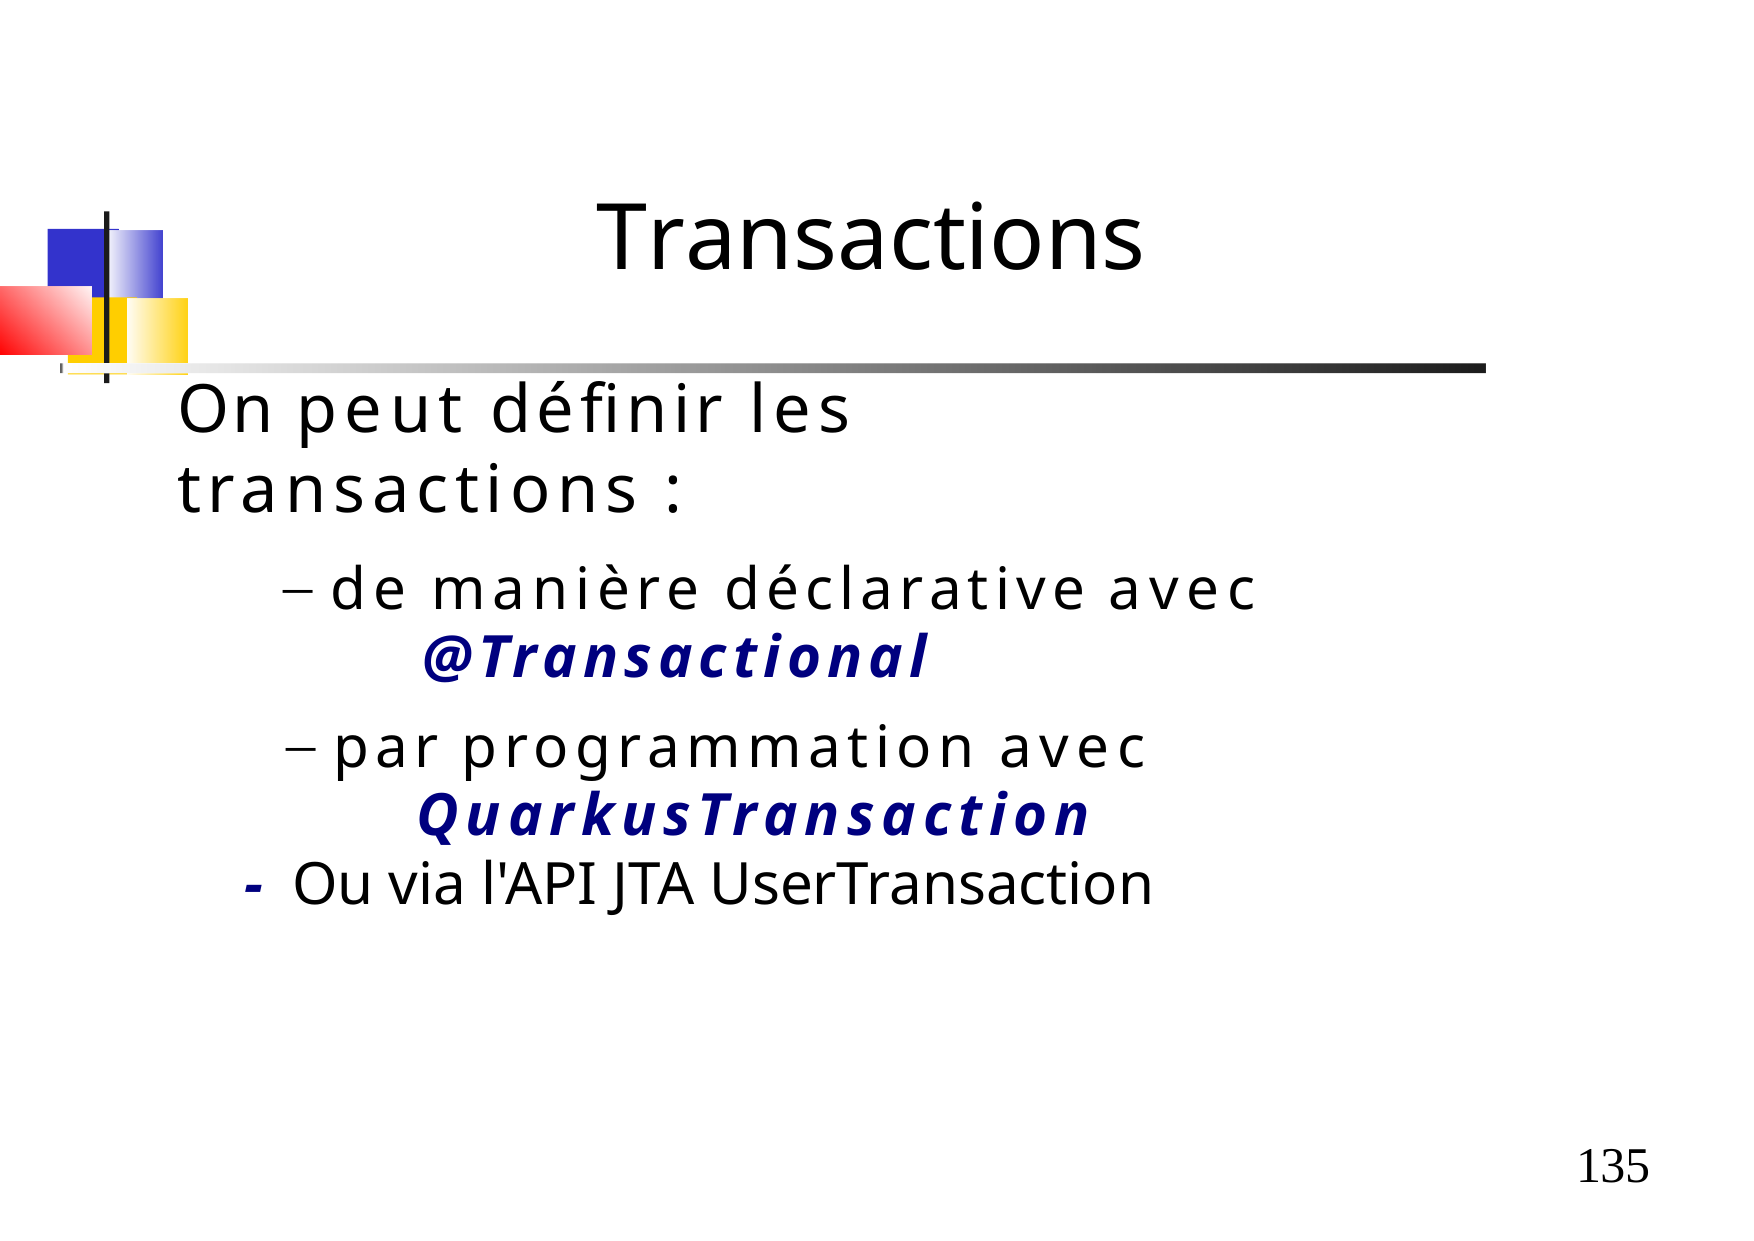

# Transactions
On peut définir les transactions :
de manière déclarative avec
@Transactional
par programmation avec
QuarkusTransaction
 - Ou via l'API JTA UserTransaction
135